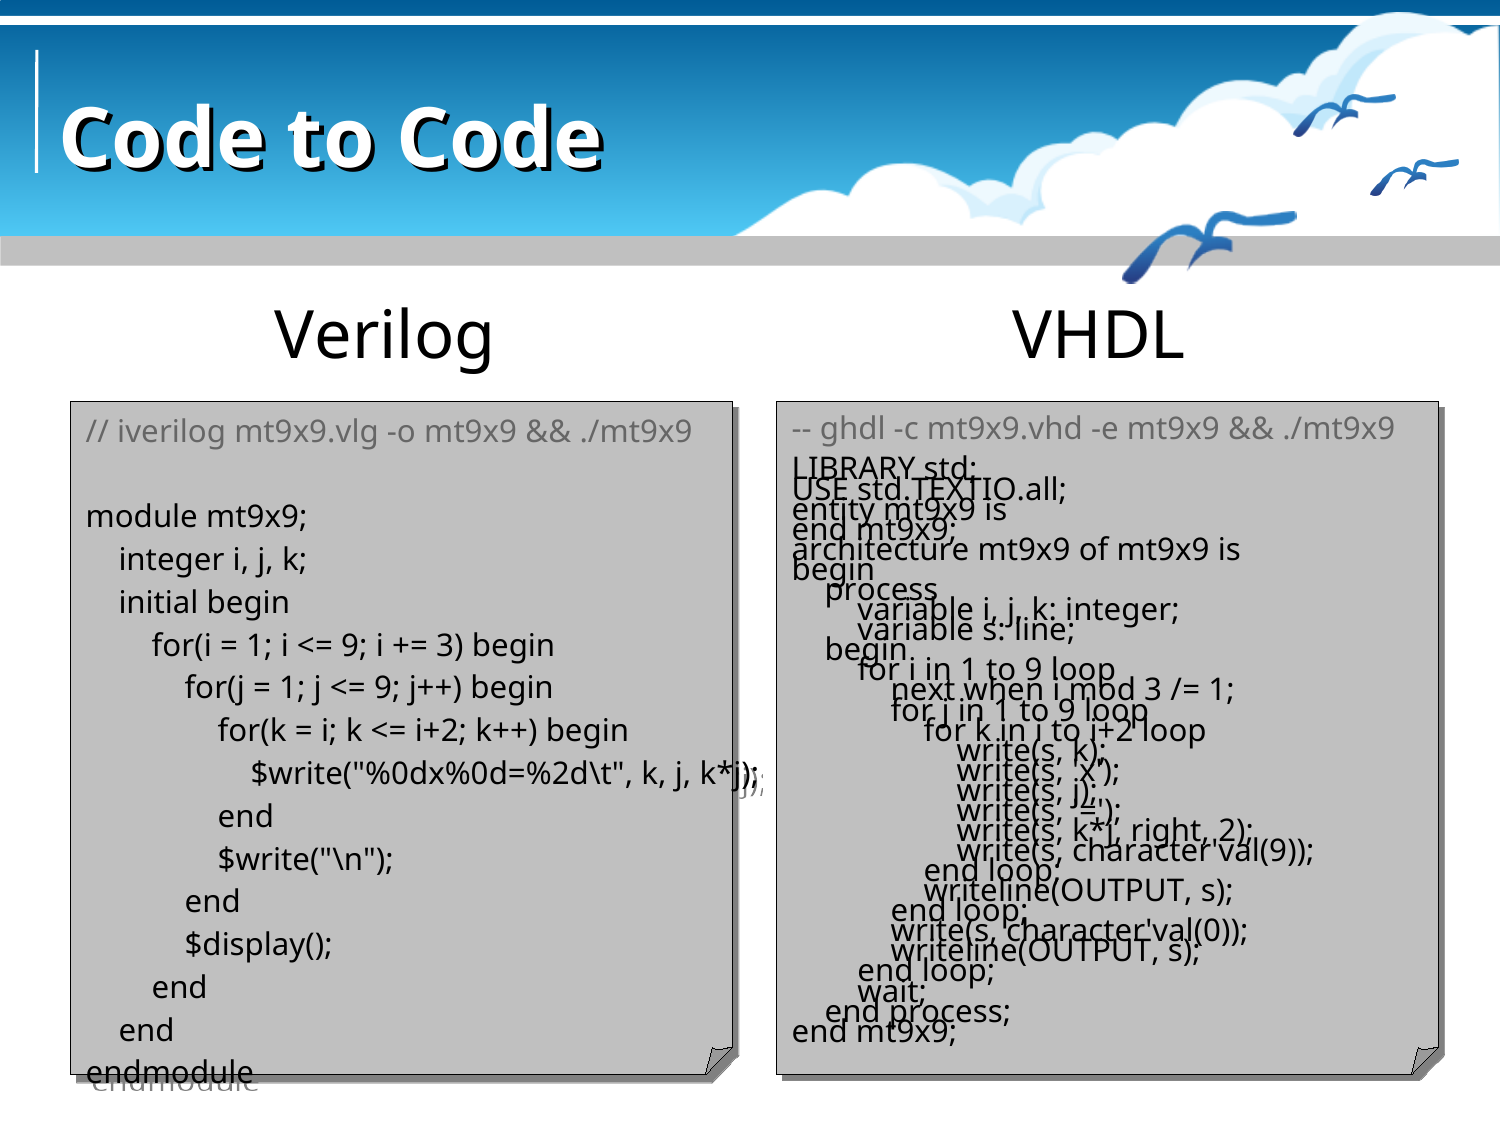

# Code to Code
VHDL
Verilog
// iverilog mt9x9.vlg -o mt9x9 && ./mt9x9
module mt9x9;
 integer i, j, k;
 initial begin
 for(i = 1; i <= 9; i += 3) begin
 for(j = 1; j <= 9; j++) begin
 for(k = i; k <= i+2; k++) begin
 $write("%0dx%0d=%2d\t", k, j, k*j);
 end
 $write("\n");
 end
 $display();
 end
 end
endmodule
-- ghdl -c mt9x9.vhd -e mt9x9 && ./mt9x9
LIBRARY std;
USE std.TEXTIO.all;
entity mt9x9 is
end mt9x9;
architecture mt9x9 of mt9x9 is
begin
 process
 variable i, j, k: integer;
 variable s: line;
 begin
 for i in 1 to 9 loop
 next when i mod 3 /= 1;
 for j in 1 to 9 loop
 for k in i to i+2 loop
 write(s, k);
 write(s, 'x');
 write(s, j);
 write(s, '=');
 write(s, k*j, right, 2);
 write(s, character'val(9));
 end loop;
 writeline(OUTPUT, s);
 end loop;
 write(s, character'val(0));
 writeline(OUTPUT, s);
 end loop;
 wait;
 end process;
end mt9x9;